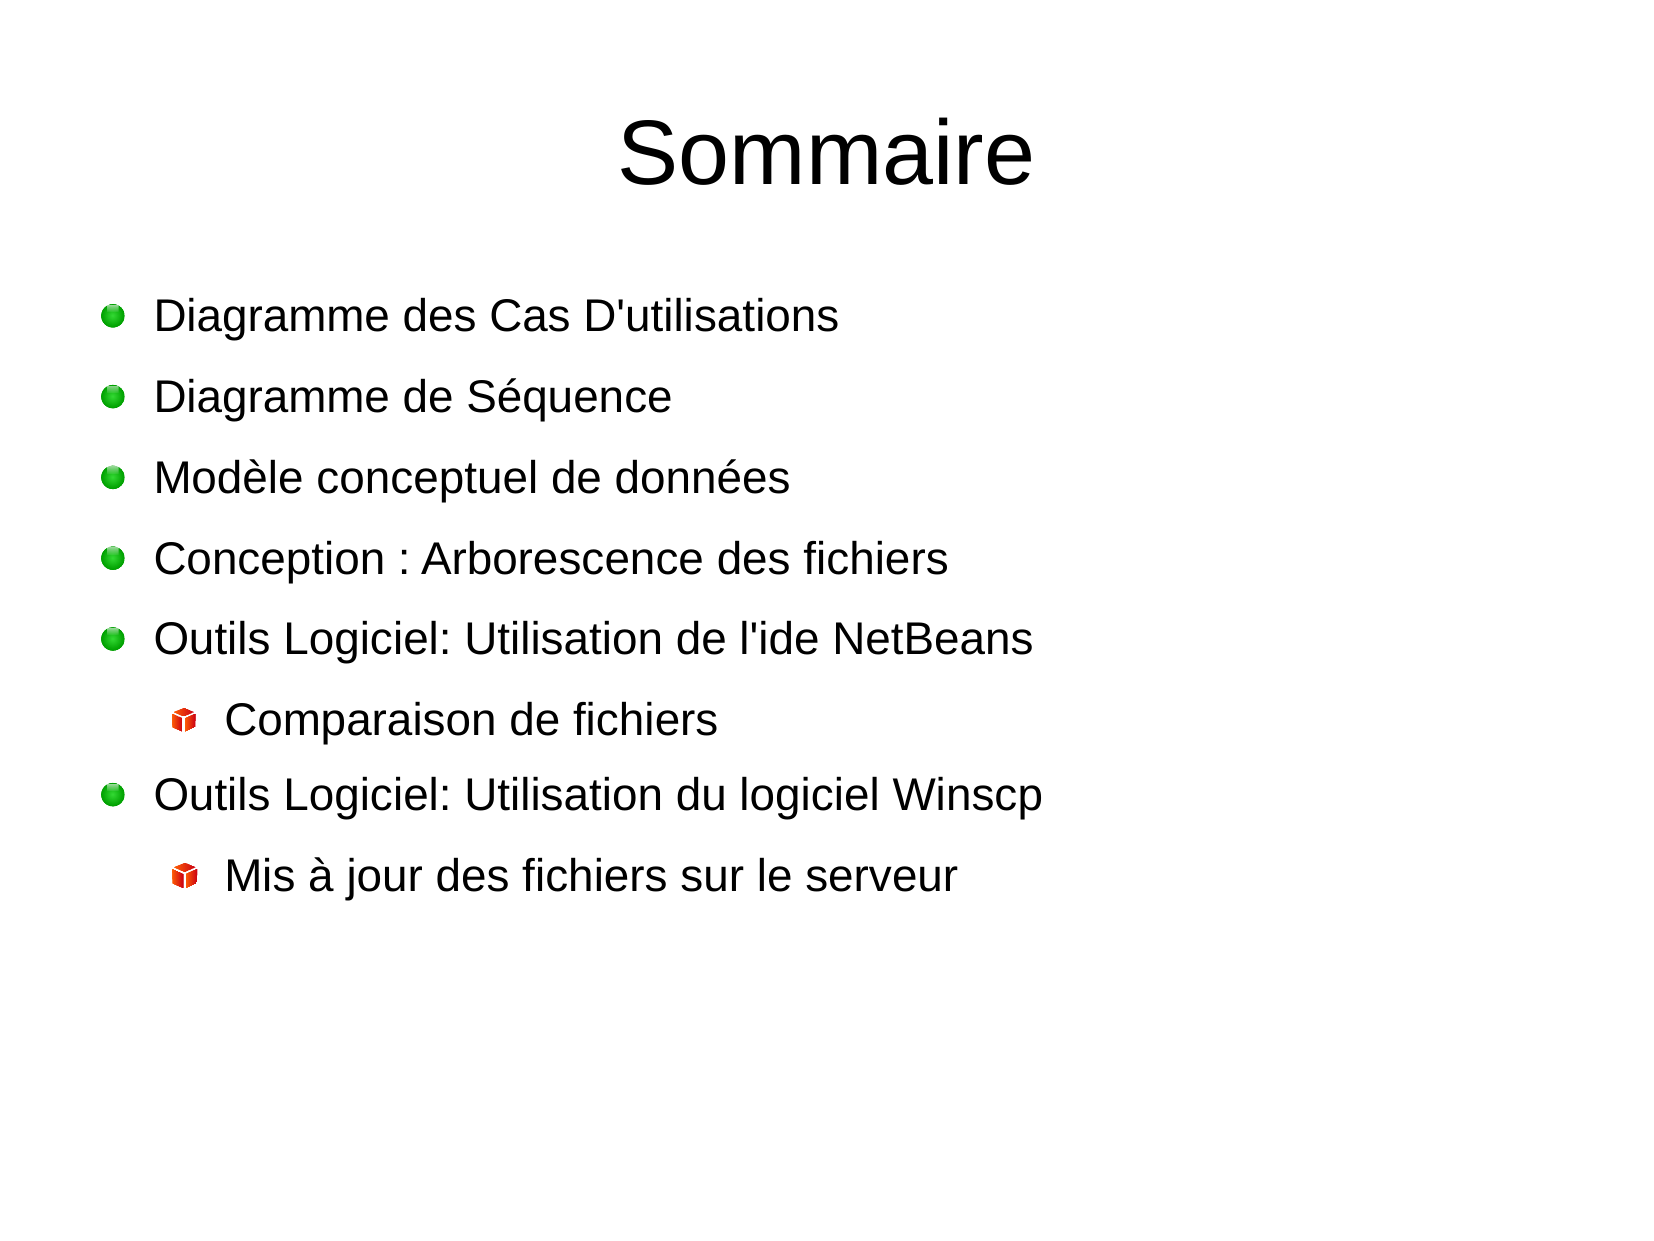

# Sommaire
Diagramme des Cas D'utilisations
Diagramme de Séquence
Modèle conceptuel de données
Conception : Arborescence des fichiers
Outils Logiciel: Utilisation de l'ide NetBeans
Comparaison de fichiers
Outils Logiciel: Utilisation du logiciel Winscp
Mis à jour des fichiers sur le serveur